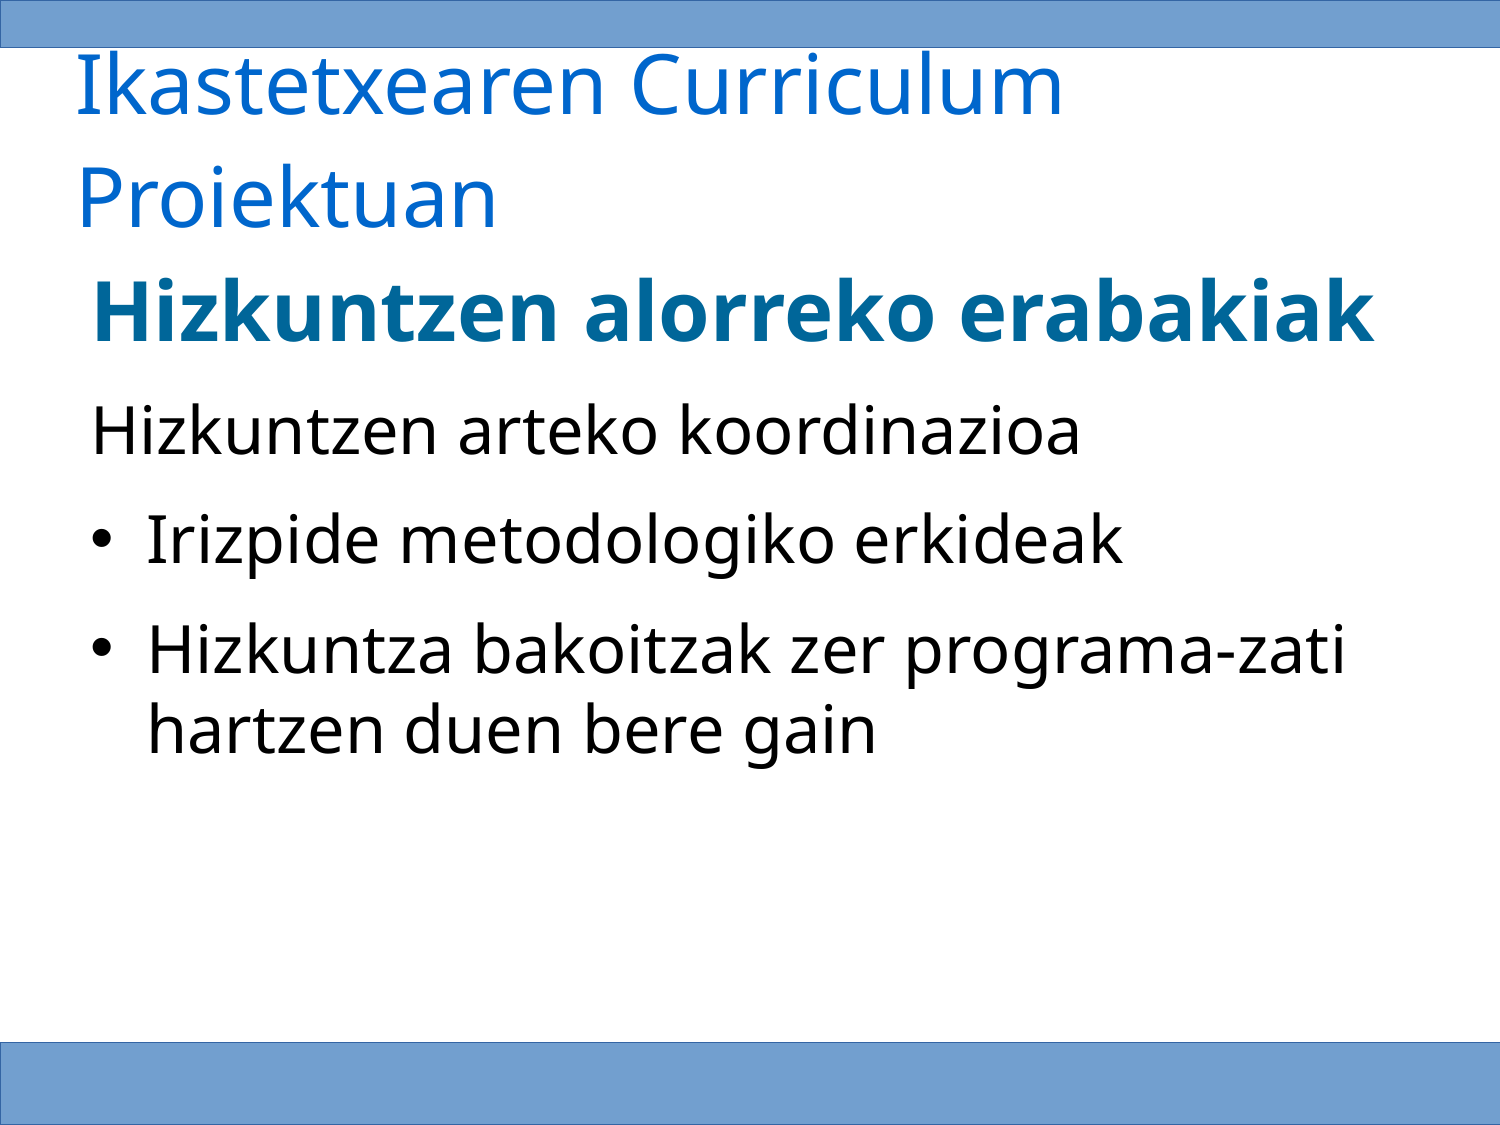

# Ikastetxearen Curriculum Proiektuan
Hizkuntzen alorreko erabakiak
Hizkuntzen arteko koordinazioa
Irizpide metodologiko erkideak
Hizkuntza bakoitzak zer programa-zati hartzen duen bere gain